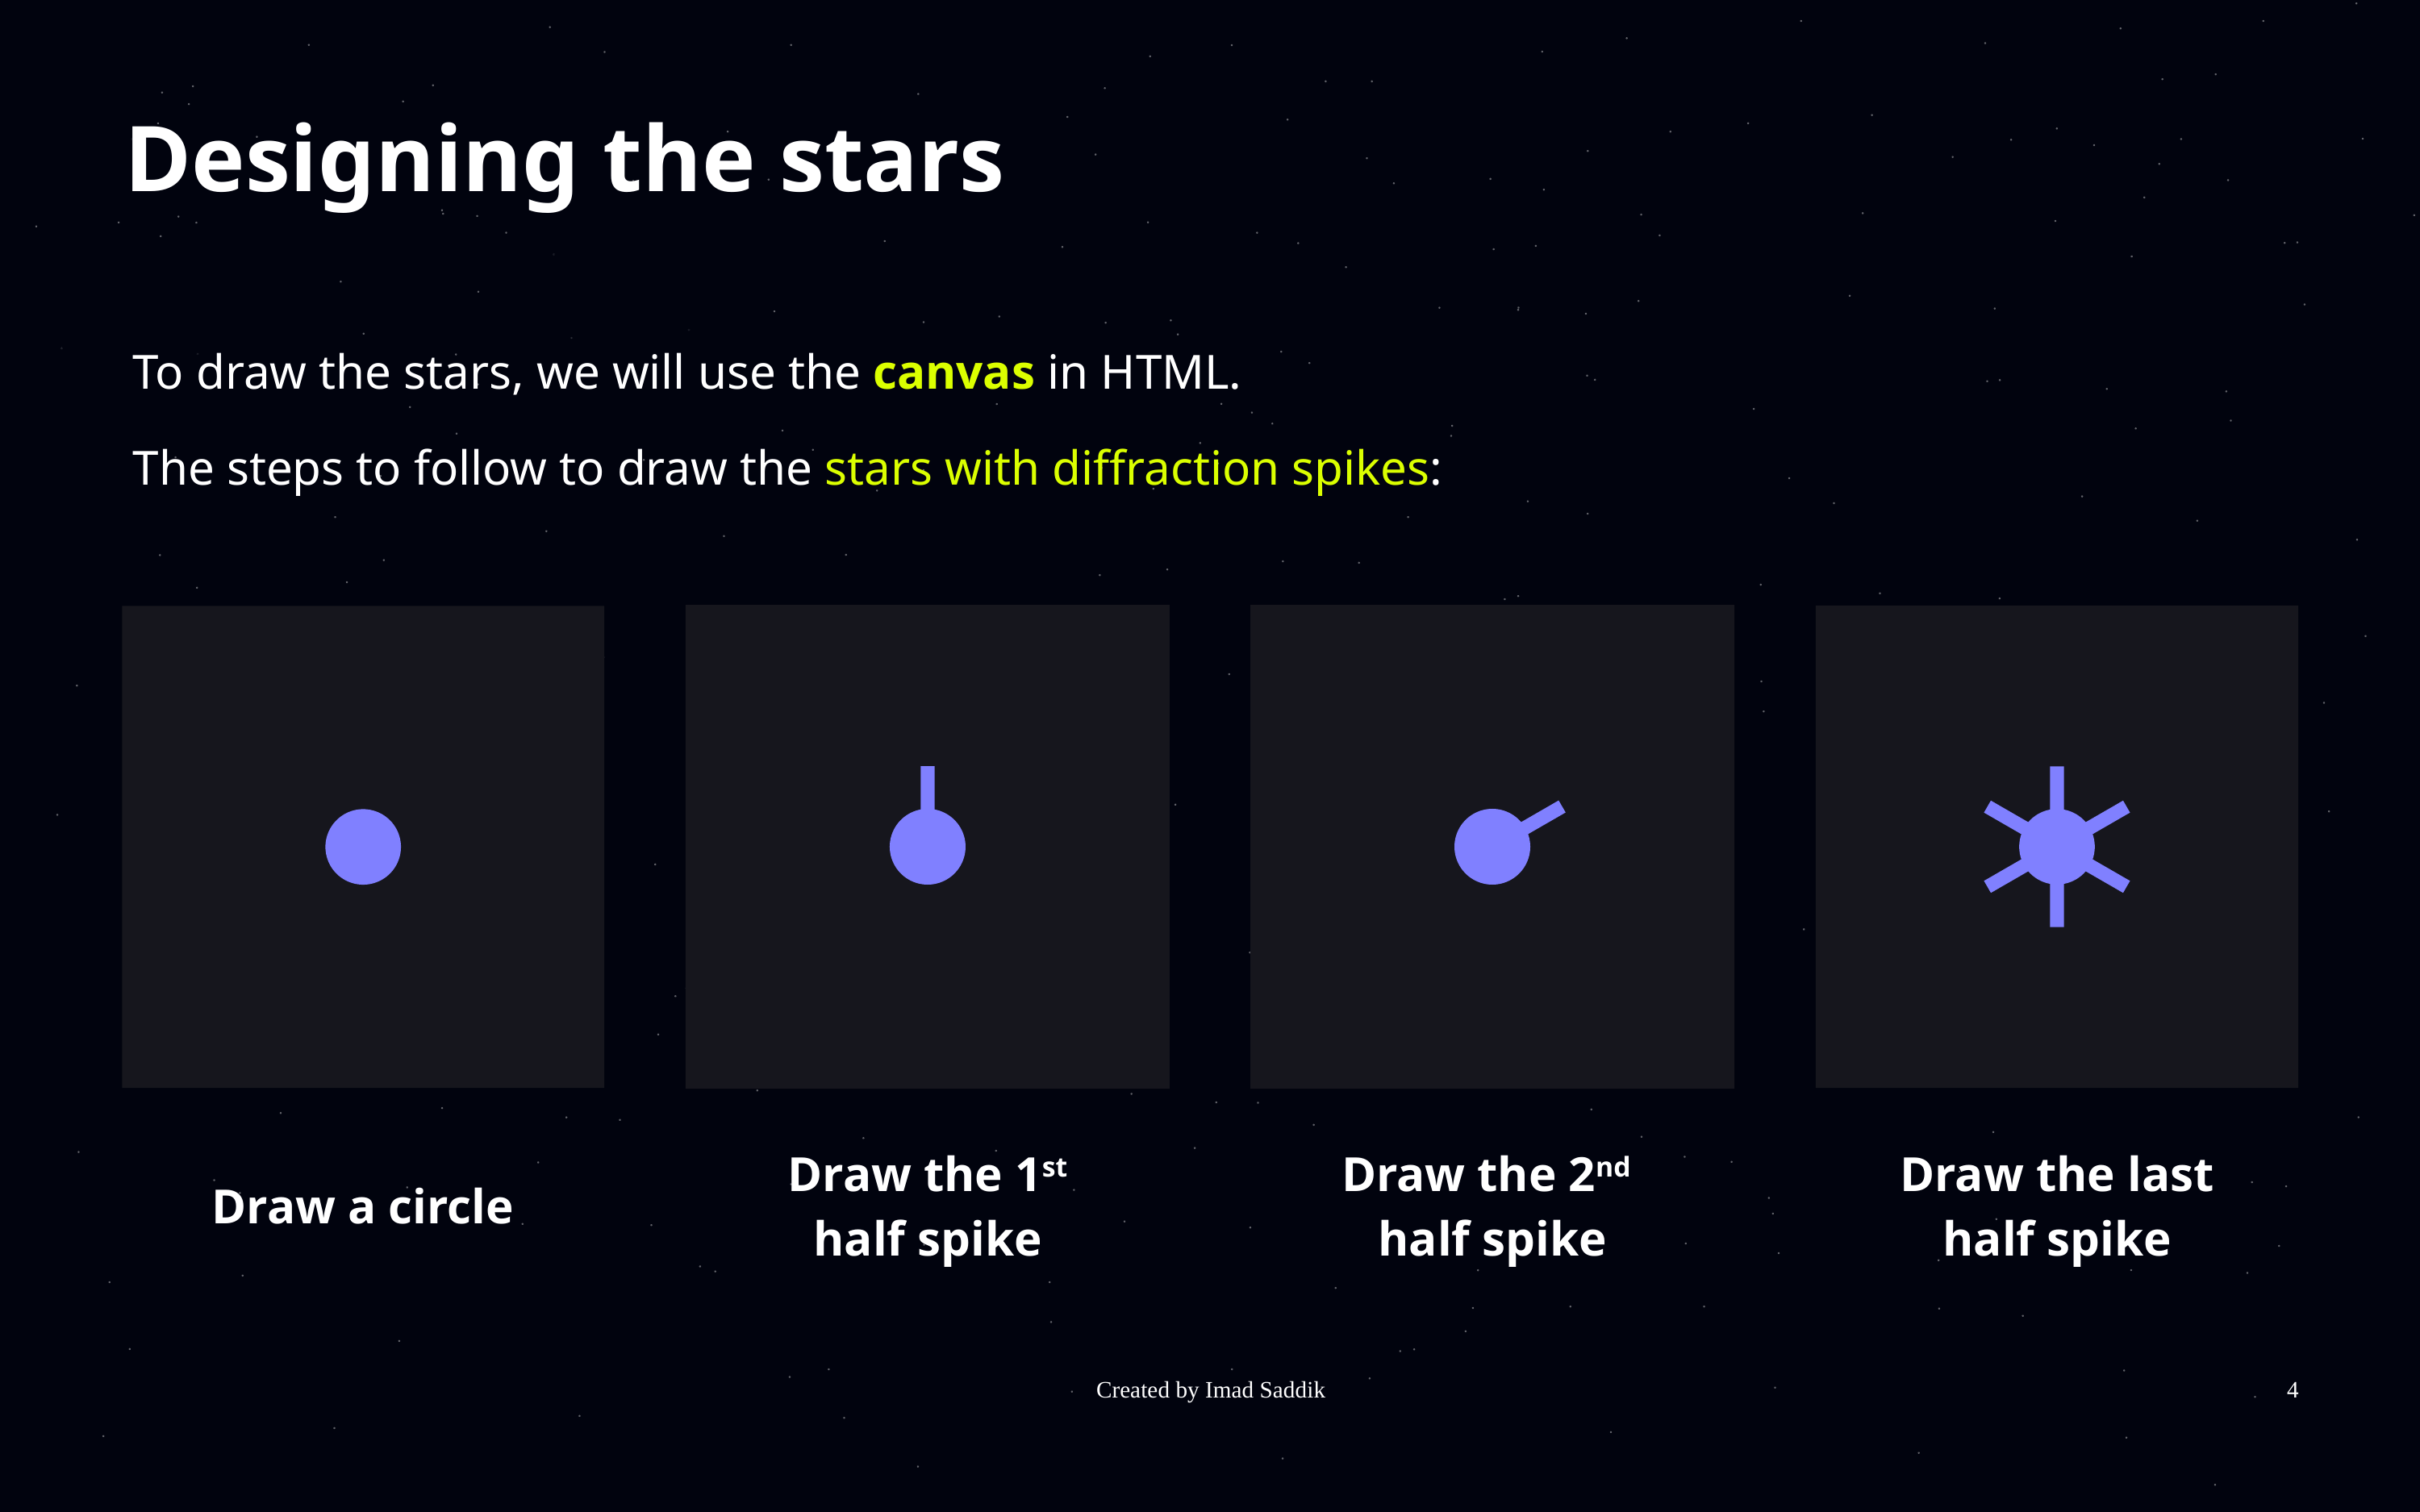

Designing the stars
To draw the stars, we will use the canvas in HTML.
The steps to follow to draw the stars with diffraction spikes:
Draw the 1st half spike
Draw the 2nd half spike
Draw the last half spike
Draw a circle
Created by Imad Saddik
4